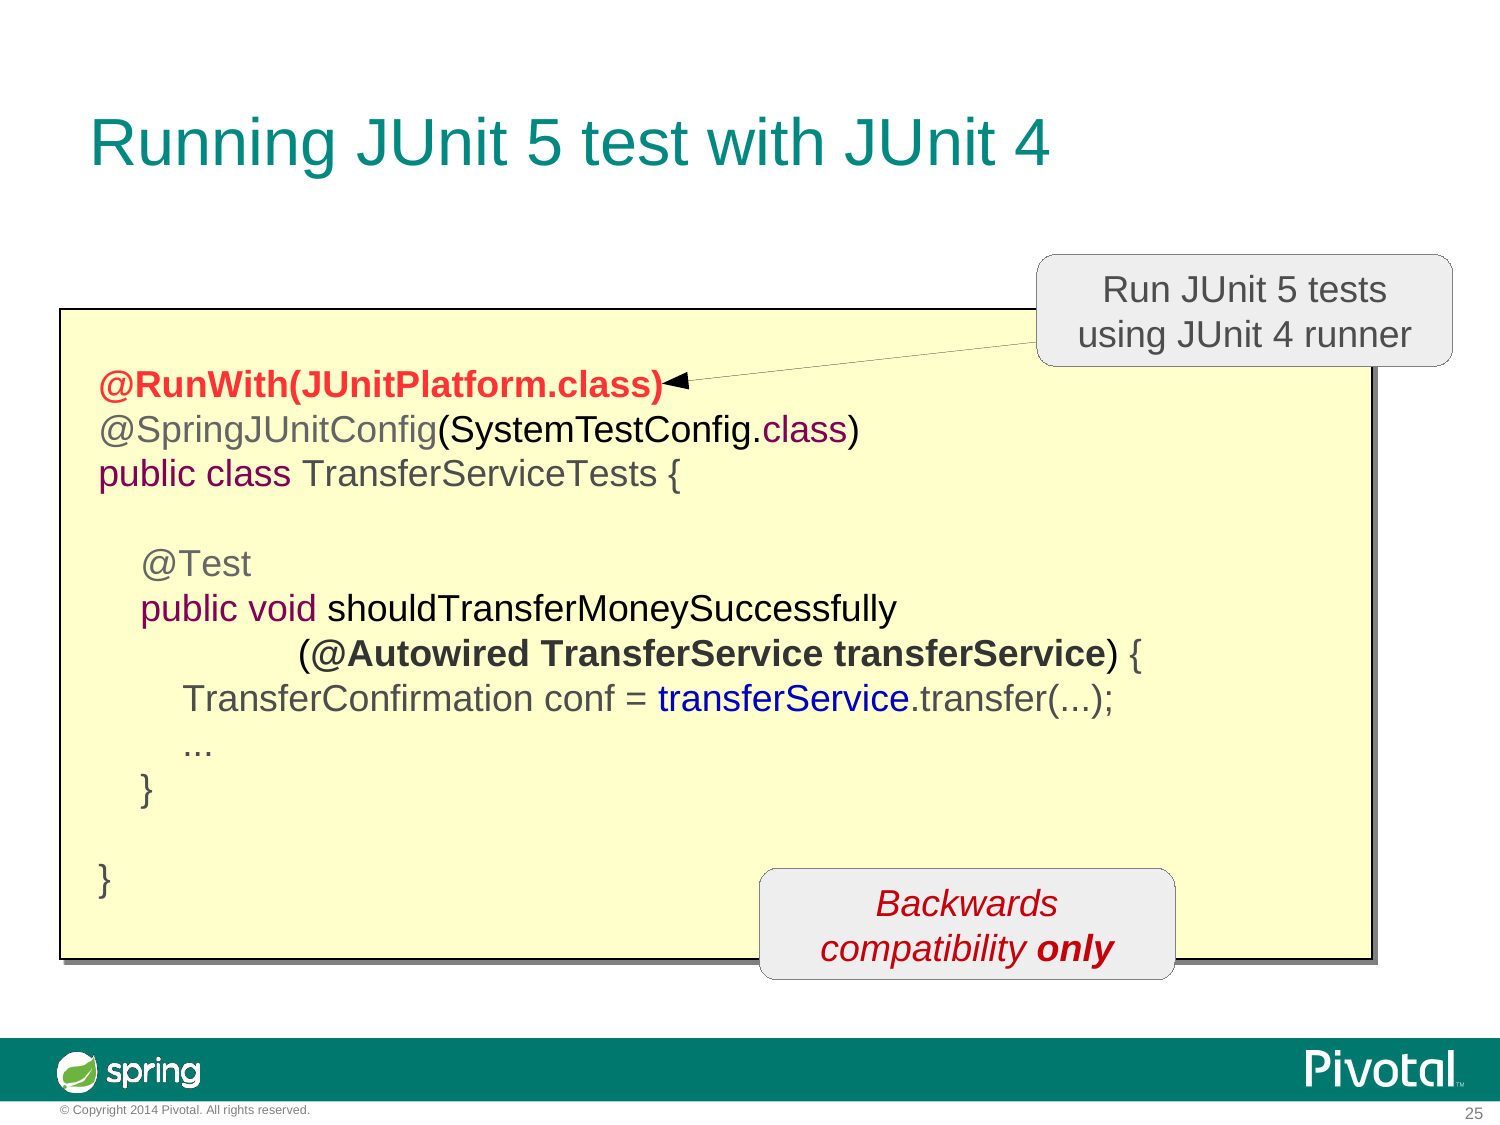

# Running JUnit 5 test with JUnit 4
Run JUnit 5 tests
using JUnit 4 runner
@RunWith(JUnitPlatform.class)
@SpringJUnitConfig(SystemTestConfig.class)
public class TransferServiceTests {
 @Test
 public void shouldTransferMoneySuccessfully
 (@Autowired TransferService transferService) {
 TransferConfirmation conf = transferService.transfer(...);
 ...
 }
}
Backwards compatibility only